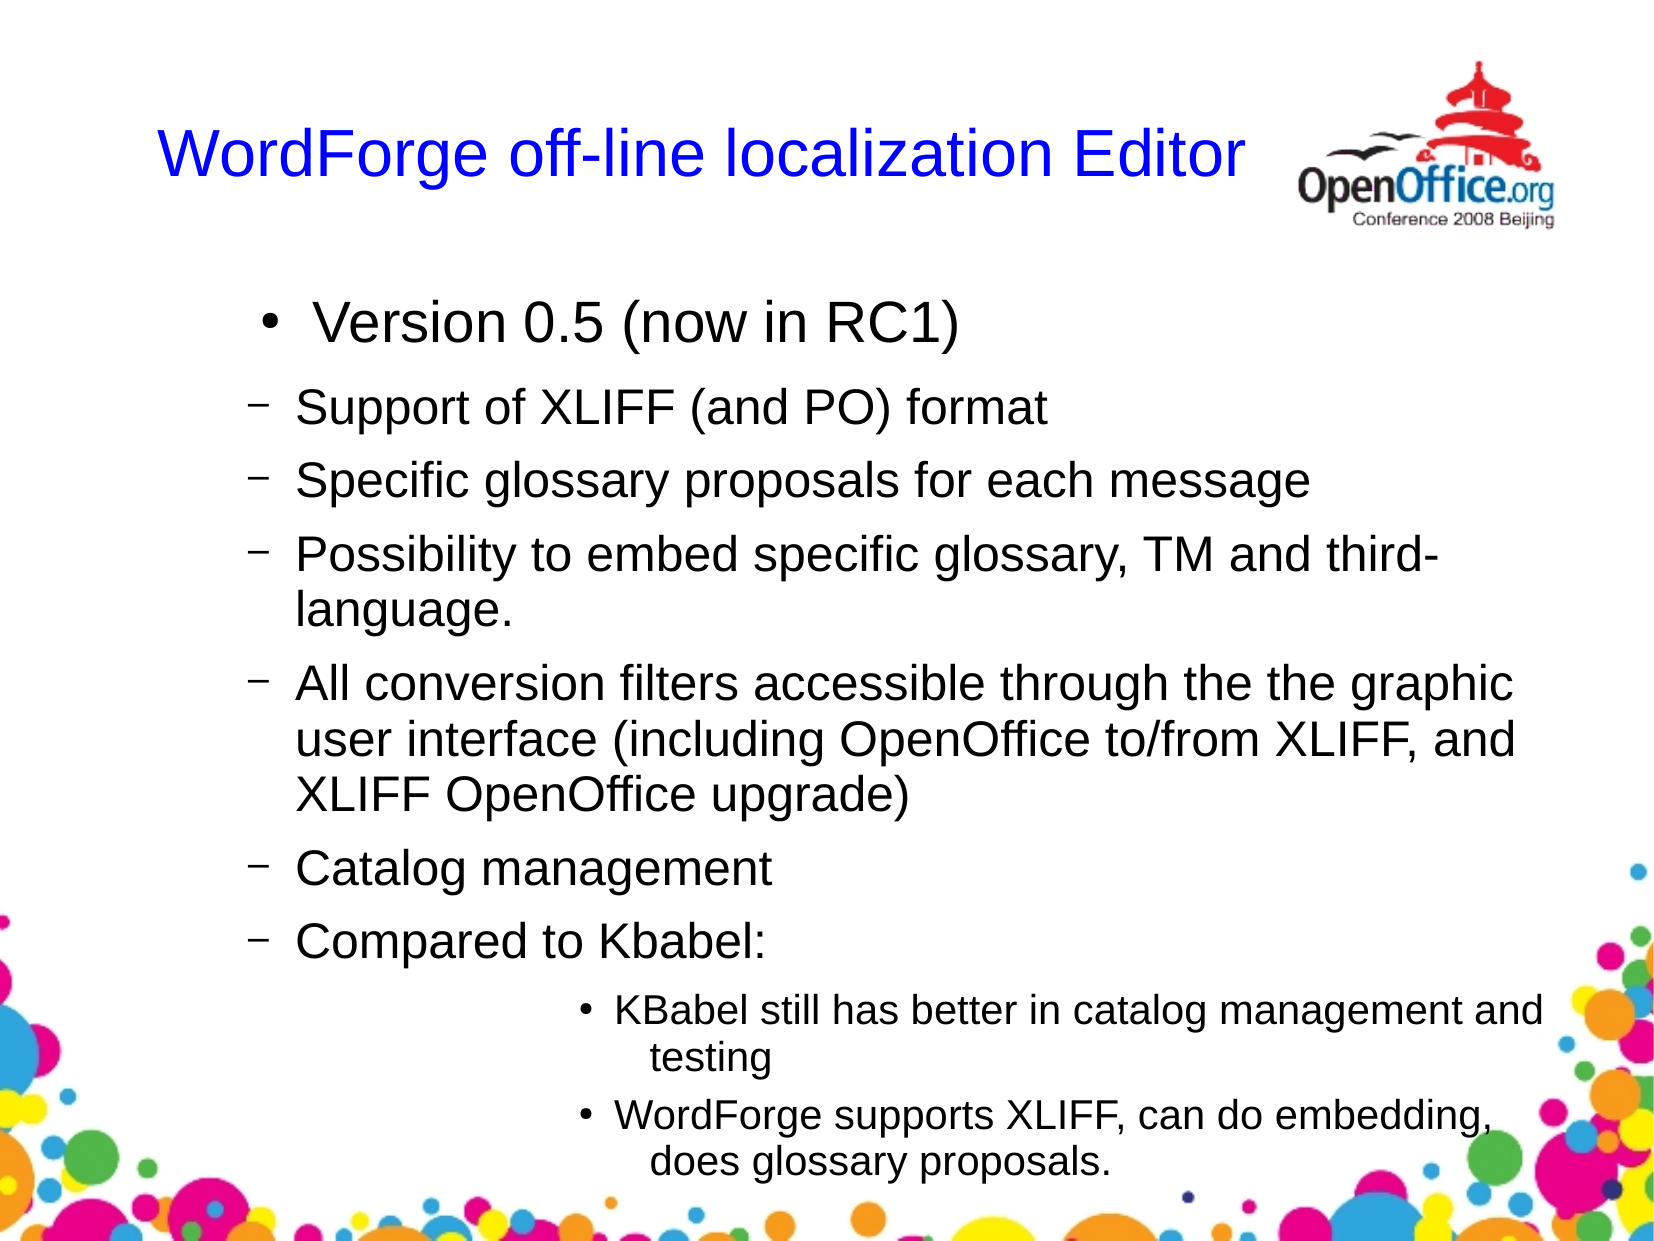

# WordForge off-line localization Editor
Version 0.5 (now in RC1)
Support of XLIFF (and PO) format
Specific glossary proposals for each message
Possibility to embed specific glossary, TM and third-language.
All conversion filters accessible through the the graphic user interface (including OpenOffice to/from XLIFF, and XLIFF OpenOffice upgrade)
Catalog management
Compared to Kbabel:
KBabel still has better in catalog management and testing
WordForge supports XLIFF, can do embedding, does glossary proposals.